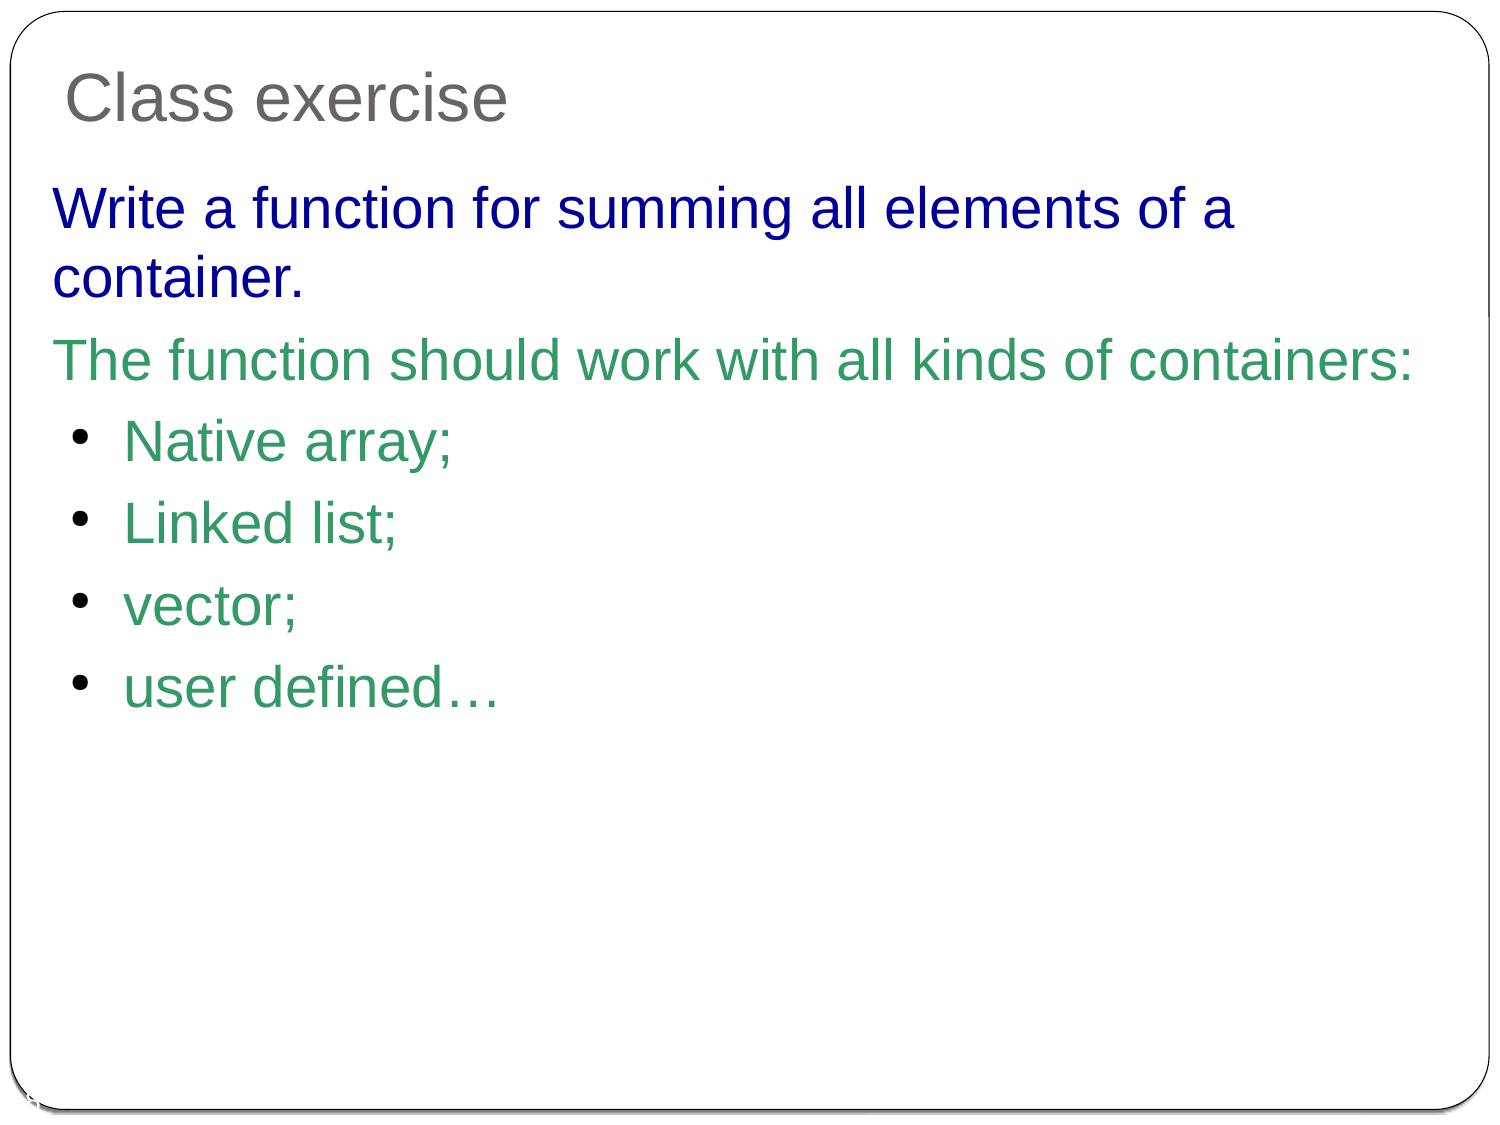

# Class exercise
Write a function for summing all elements of a container.
The function should work with all kinds of containers:
Native array;
Linked list;
vector;
user defined…